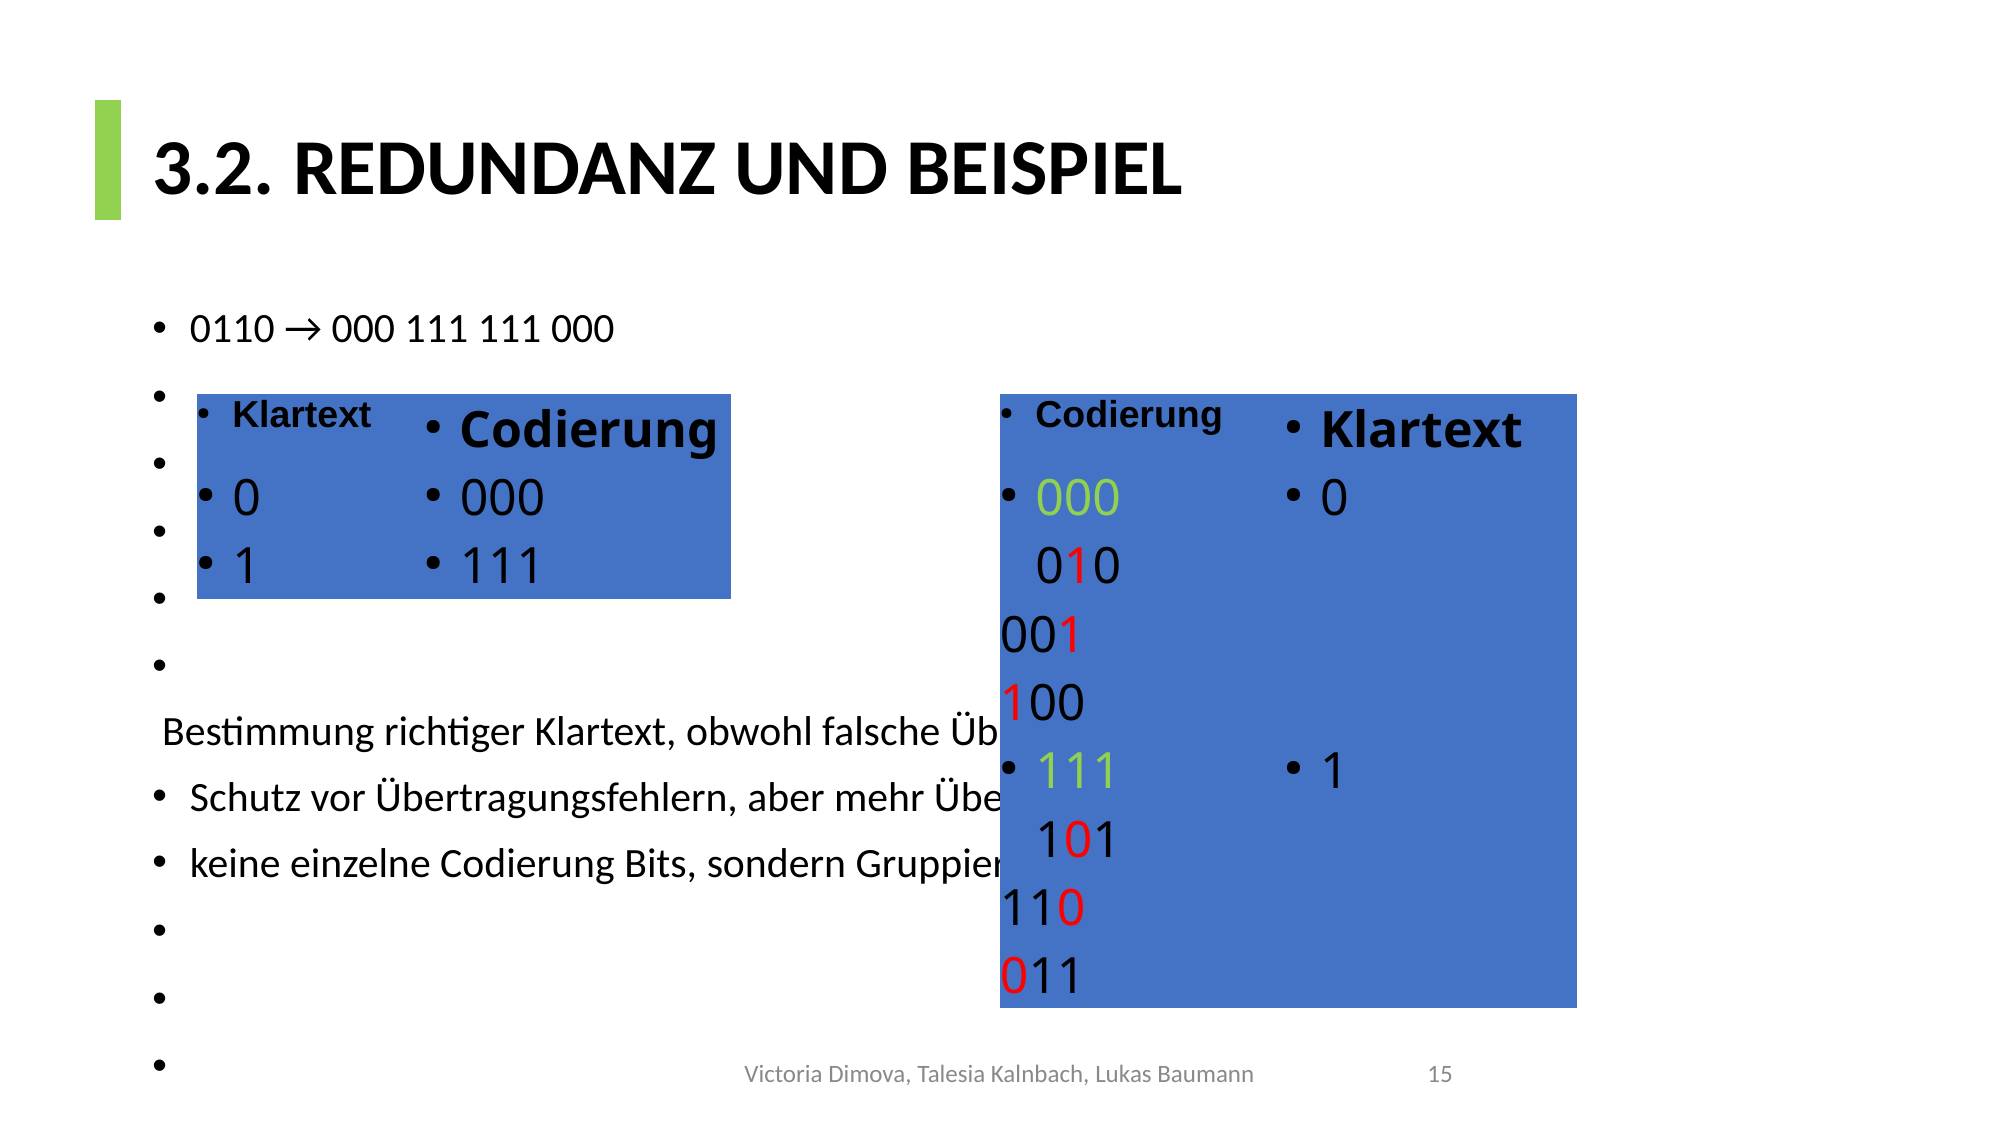

# 3.2. REDUNDANZ UND BEISPIEL
0110 → 000 111 111 000
 Bestimmung richtiger Klartext, obwohl falsche Übertragung einzelner Bits
Schutz vor Übertragungsfehlern, aber mehr Übertragungsaufwand
keine einzelne Codierung Bits, sondern Gruppierung
| Klartext | Codierung |
| --- | --- |
| 0 | 000 |
| 1 | 111 |
| Codierung | Klartext |
| --- | --- |
| 000 010 001 100 | 0 |
| 111 101 110 011 | 1 |
Victoria Dimova, Talesia Kalnbach, Lukas Baumann